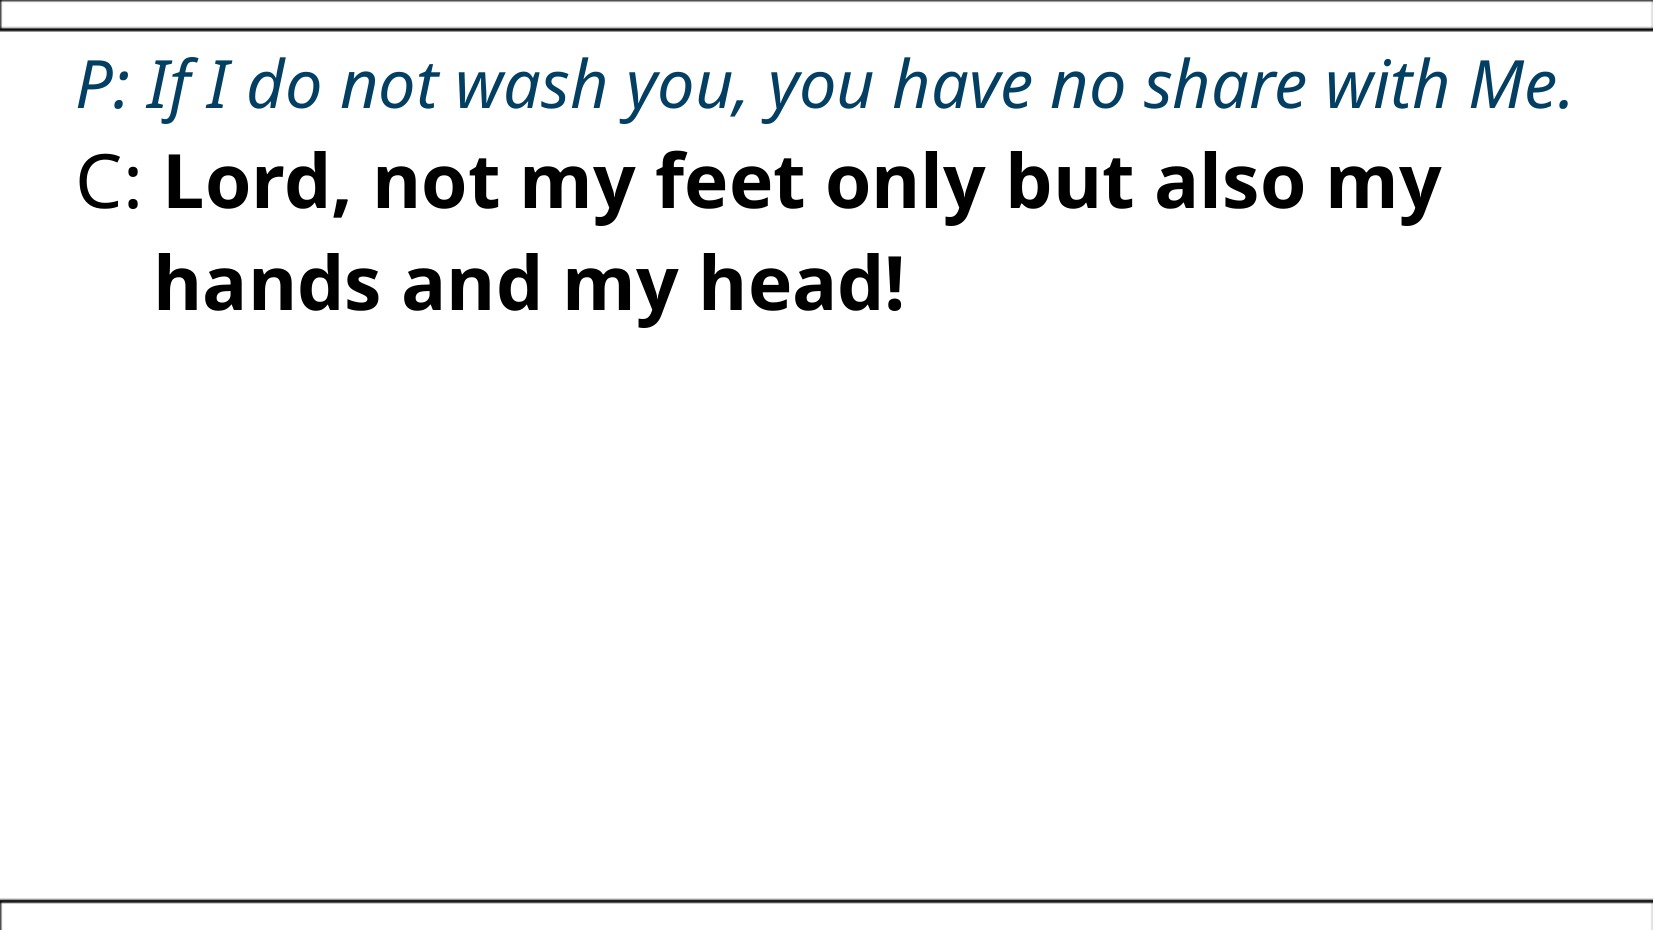

P: If I do not wash you, you have no share with Me.
C: Lord, not my feet only but also my
 hands and my head!